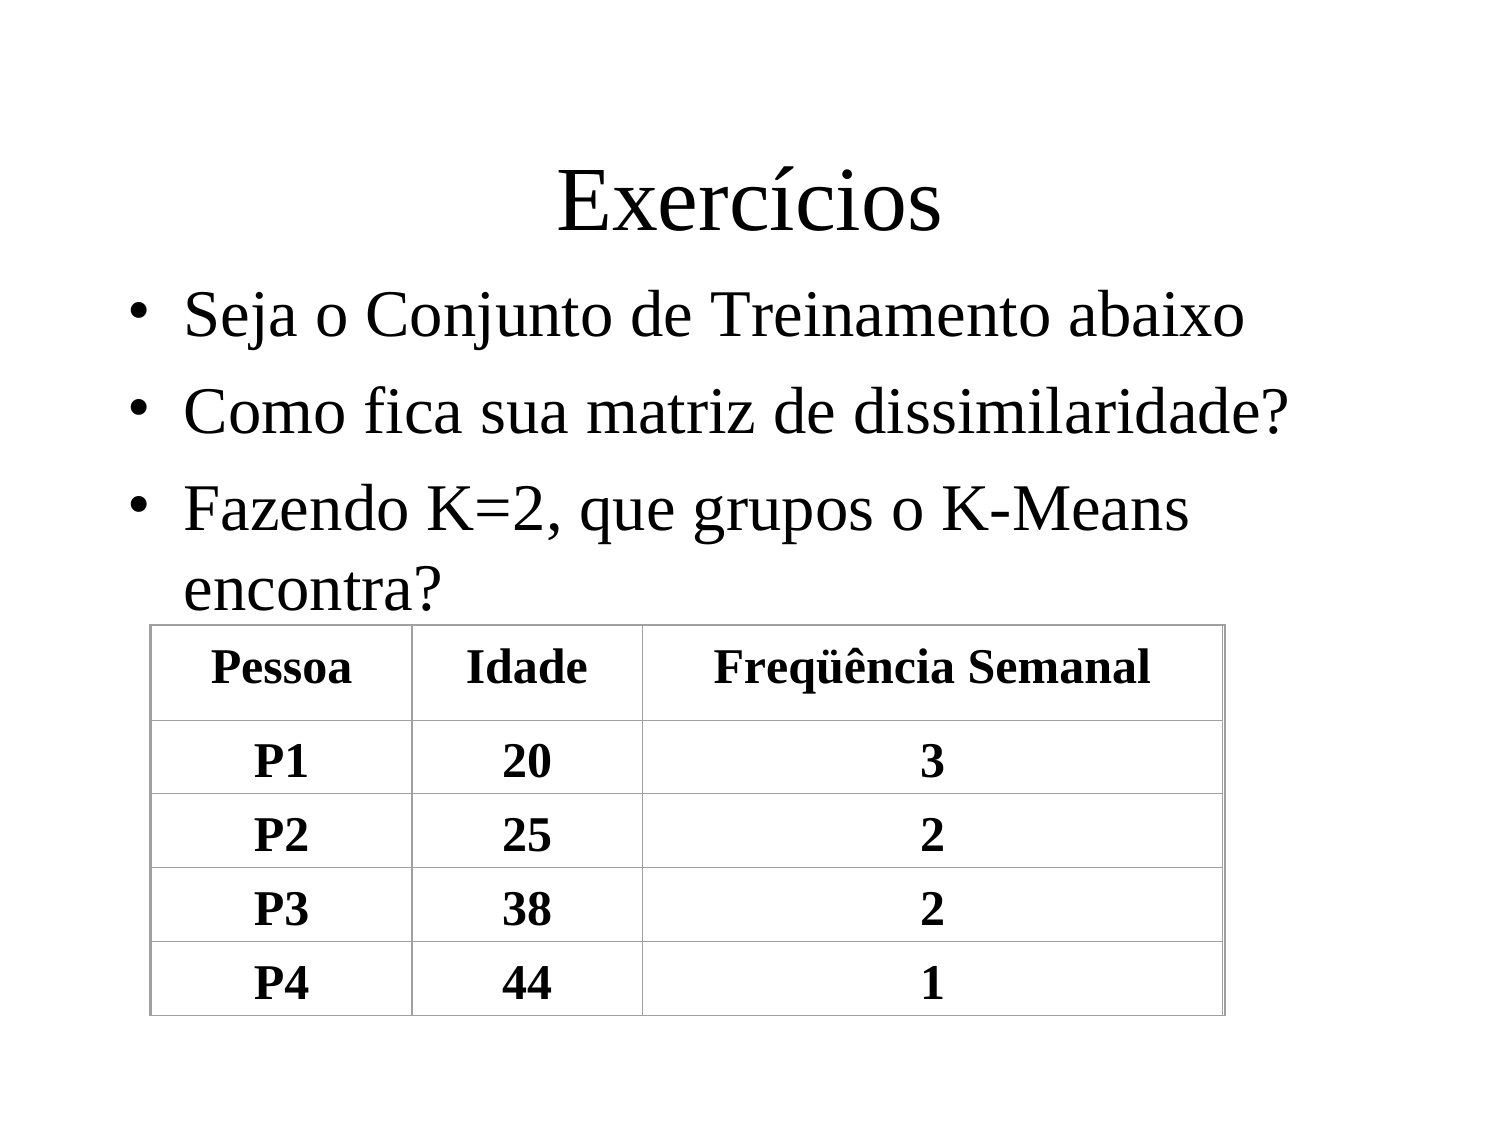

# Exercícios
Seja o Conjunto de Treinamento abaixo
Como fica sua matriz de dissimilaridade?
Fazendo K=2, que grupos o K-Means encontra?
Pessoa
Idade
Freqüência Semanal
P1
20
3
P2
25
2
P3
38
2
P4
44
1